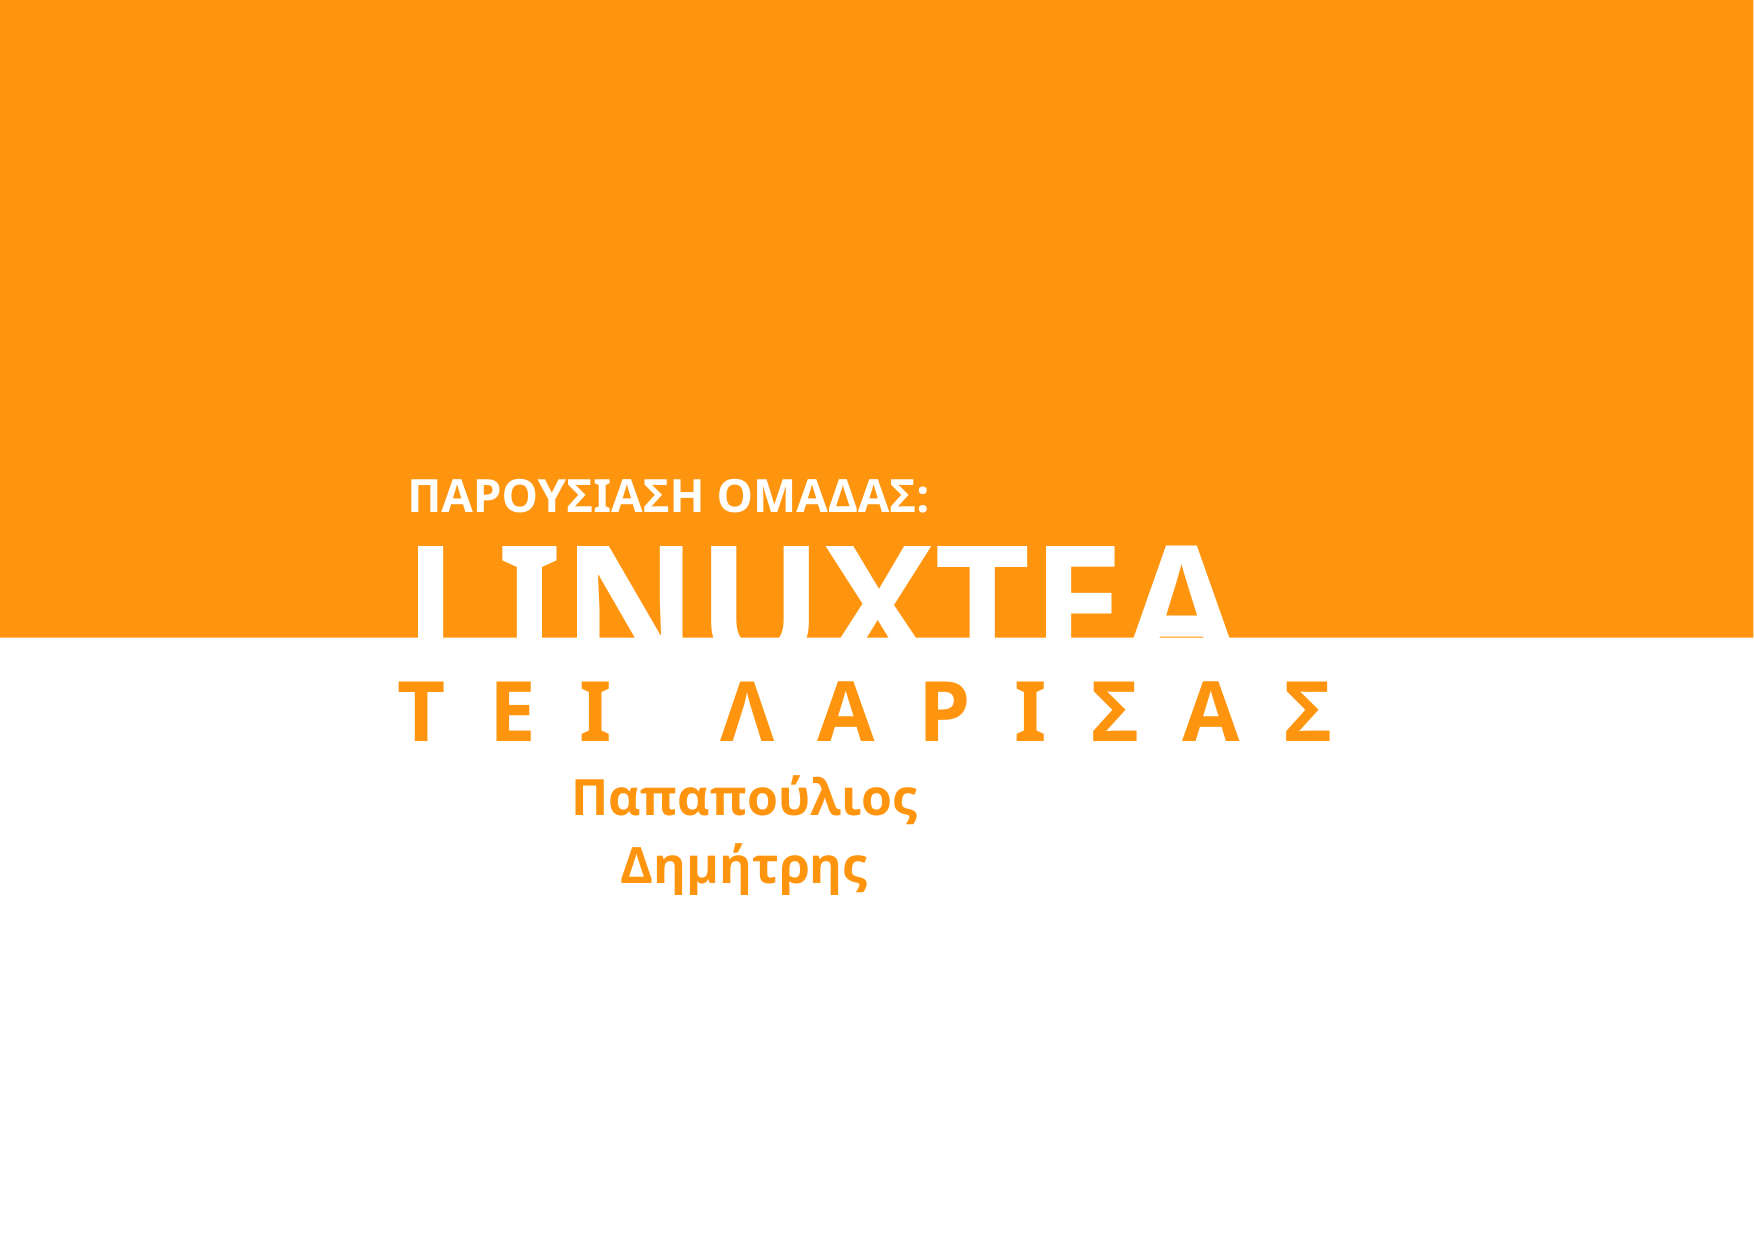

ΠΑΡΟΥΣΙΑΣΗ ΟΜΑΔΑΣ:
LINUXTEAM
Τ Ε Ι Λ Α Ρ Ι Σ Α Σ
Παπαπούλιος Δημήτρης